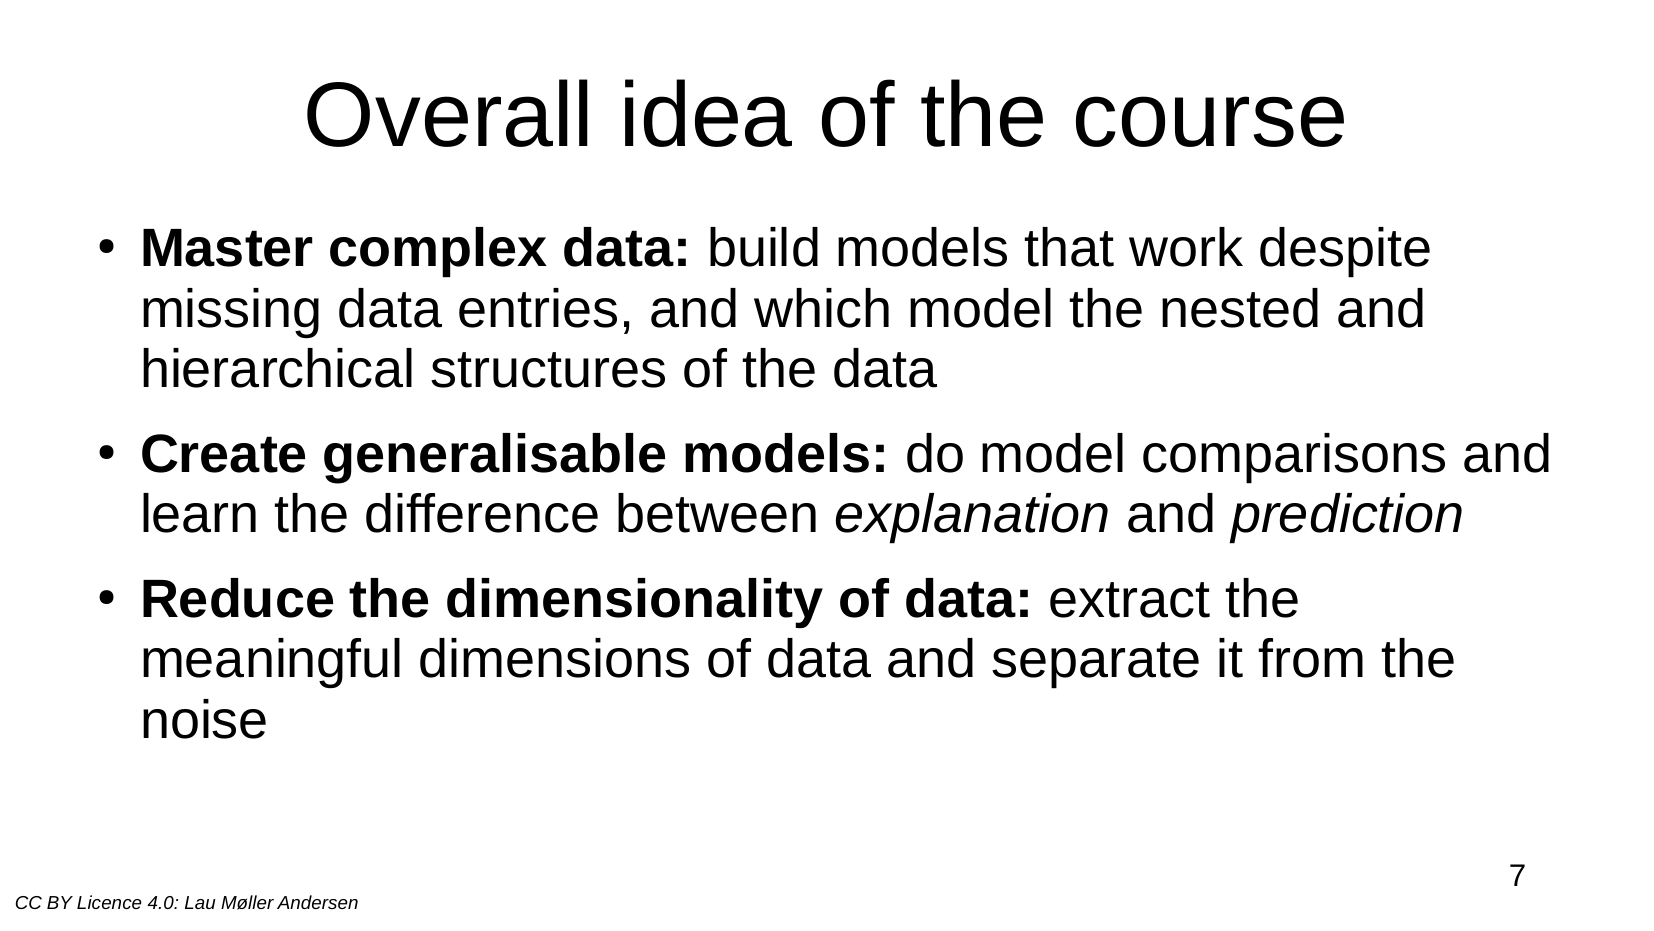

# Overall idea of the course
Master complex data: build models that work despite missing data entries, and which model the nested and hierarchical structures of the data
Create generalisable models: do model comparisons and learn the difference between explanation and prediction
Reduce the dimensionality of data: extract the meaningful dimensions of data and separate it from the noise
CC BY Licence 4.0: Lau Møller Andersen